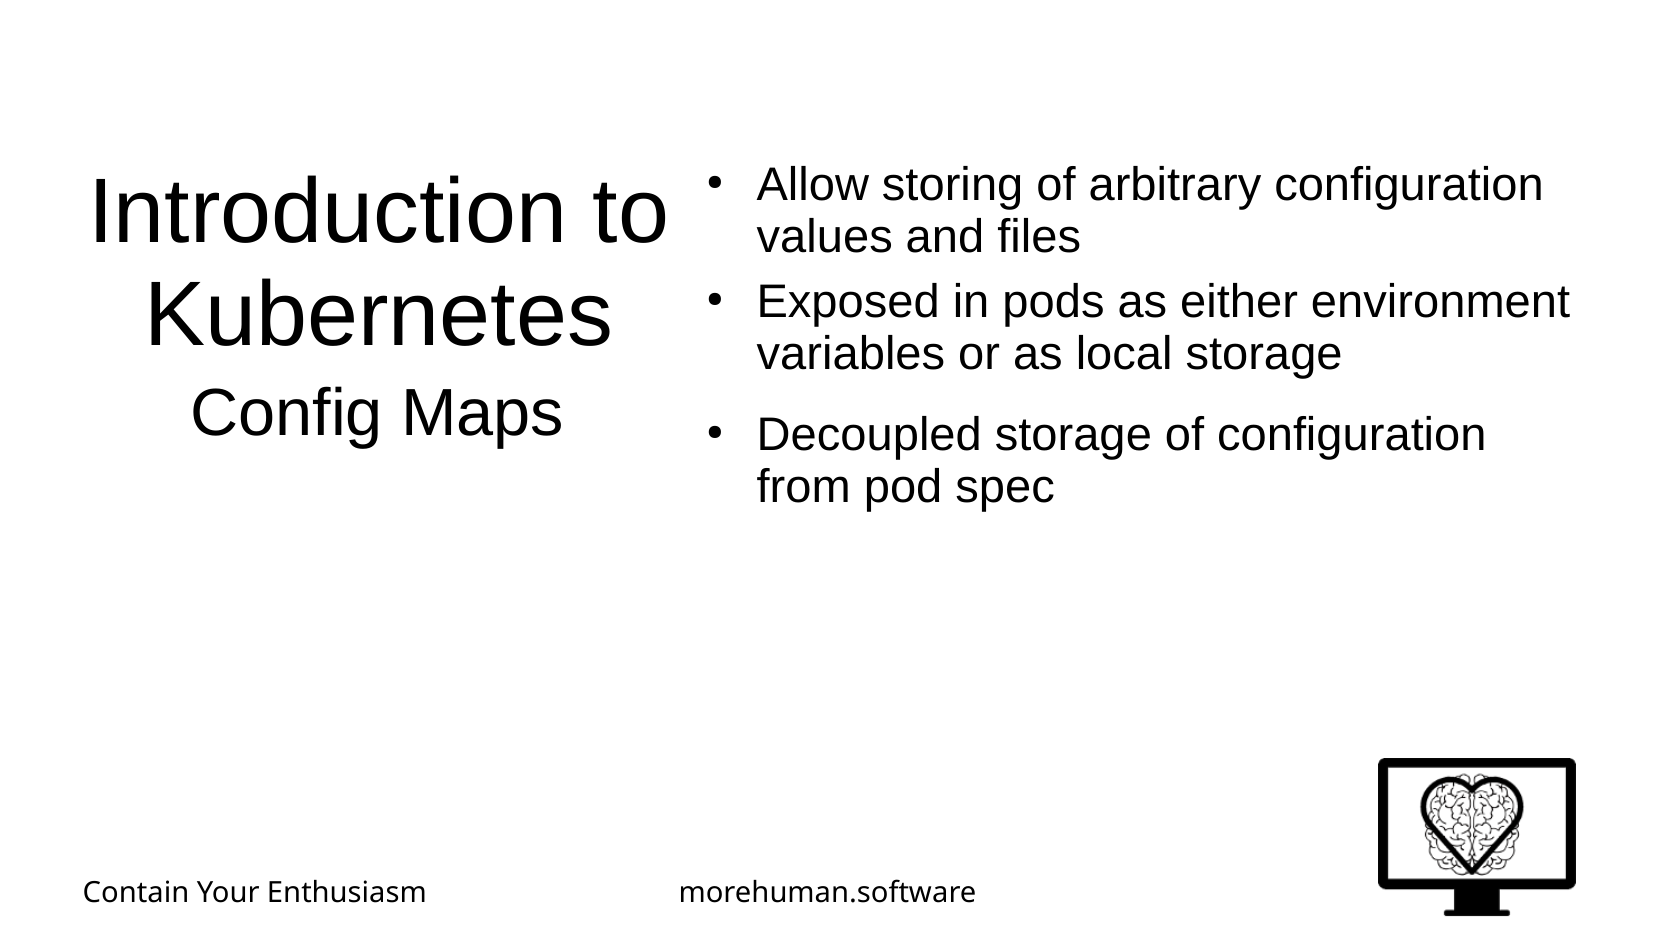

# Introduction to Kubernetes
Allow storing of arbitrary configuration values and files
Exposed in pods as either environment variables or as local storage
Decoupled storage of configuration from pod spec
Config Maps